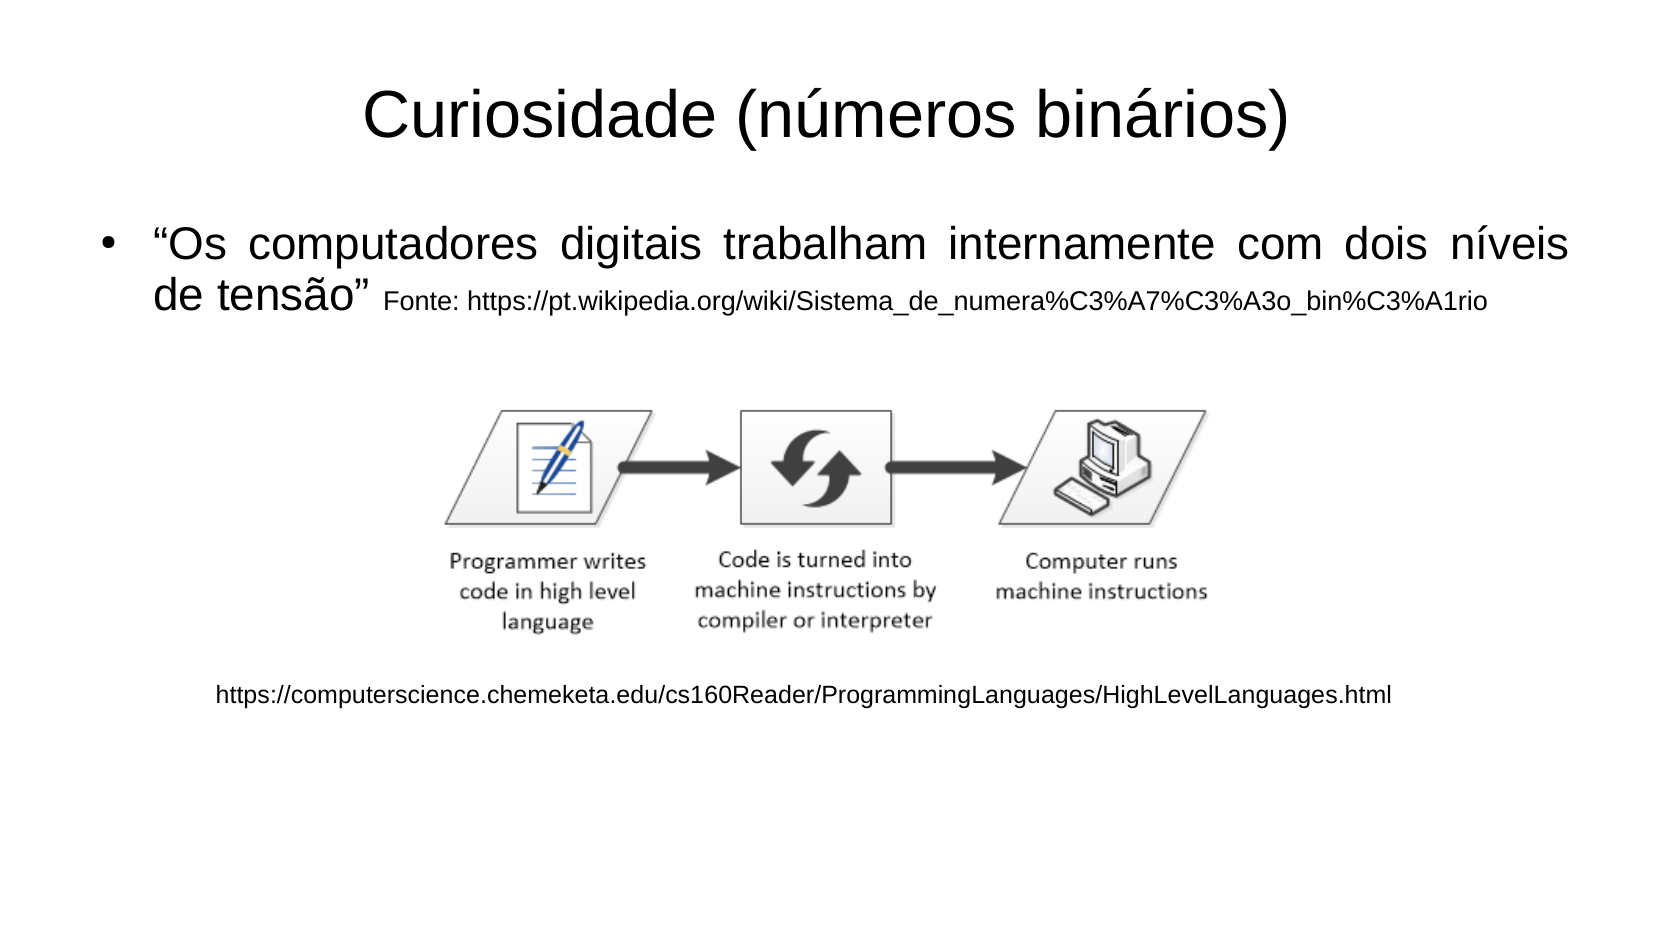

# Curiosidade (números binários)
“Os computadores digitais trabalham internamente com dois níveis de tensão” Fonte: https://pt.wikipedia.org/wiki/Sistema_de_numera%C3%A7%C3%A3o_bin%C3%A1rio
https://computerscience.chemeketa.edu/cs160Reader/ProgrammingLanguages/HighLevelLanguages.html